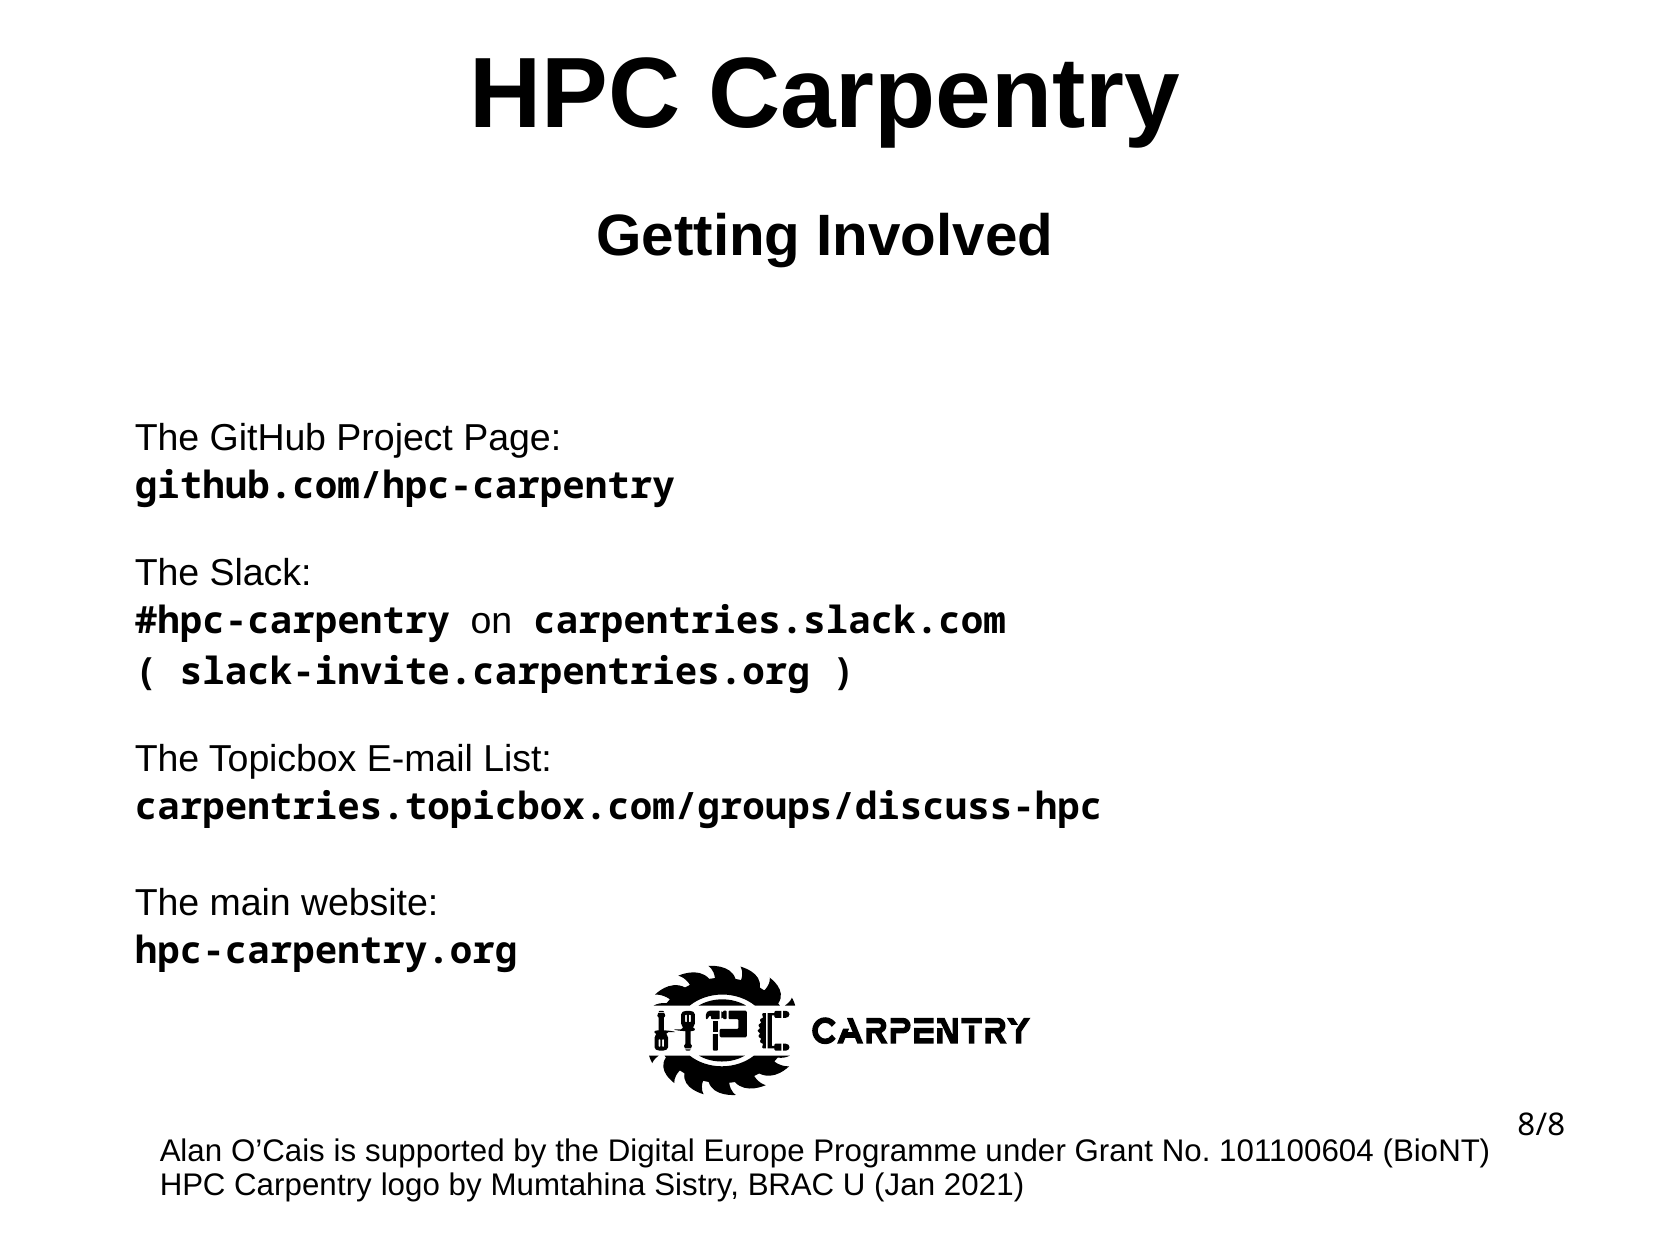

HPC Carpentry
Getting Involved
The GitHub Project Page:
github.com/hpc-carpentry
The Slack:
#hpc-carpentry on carpentries.slack.com
( slack-invite.carpentries.org )
The Topicbox E-mail List:
carpentries.topicbox.com/groups/discuss-hpc
The main website:
hpc-carpentry.org
Alan O’Cais is supported by the Digital Europe Programme under Grant No. 101100604 (BioNT)
HPC Carpentry logo by Mumtahina Sistry, BRAC U (Jan 2021)